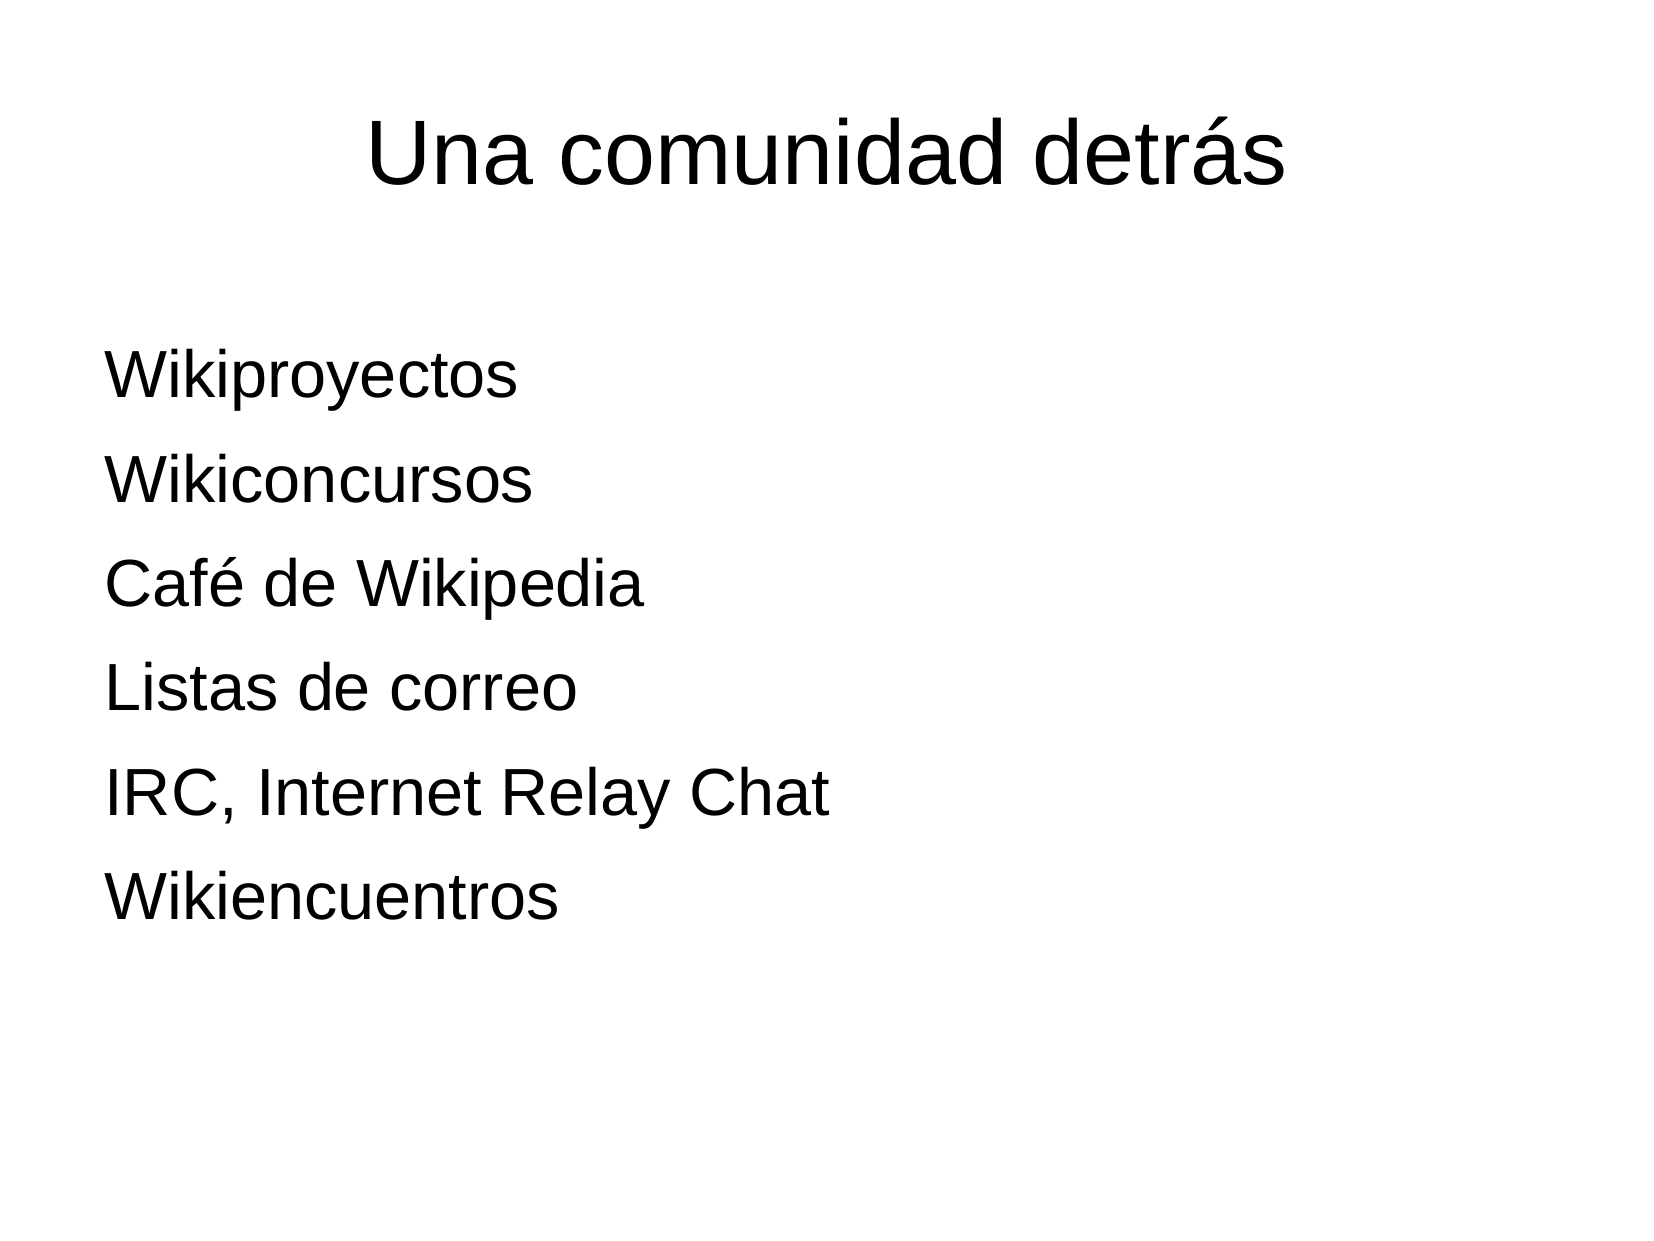

# Una comunidad detrás
Wikiproyectos
Wikiconcursos
Café de Wikipedia
Listas de correo
IRC, Internet Relay Chat
Wikiencuentros